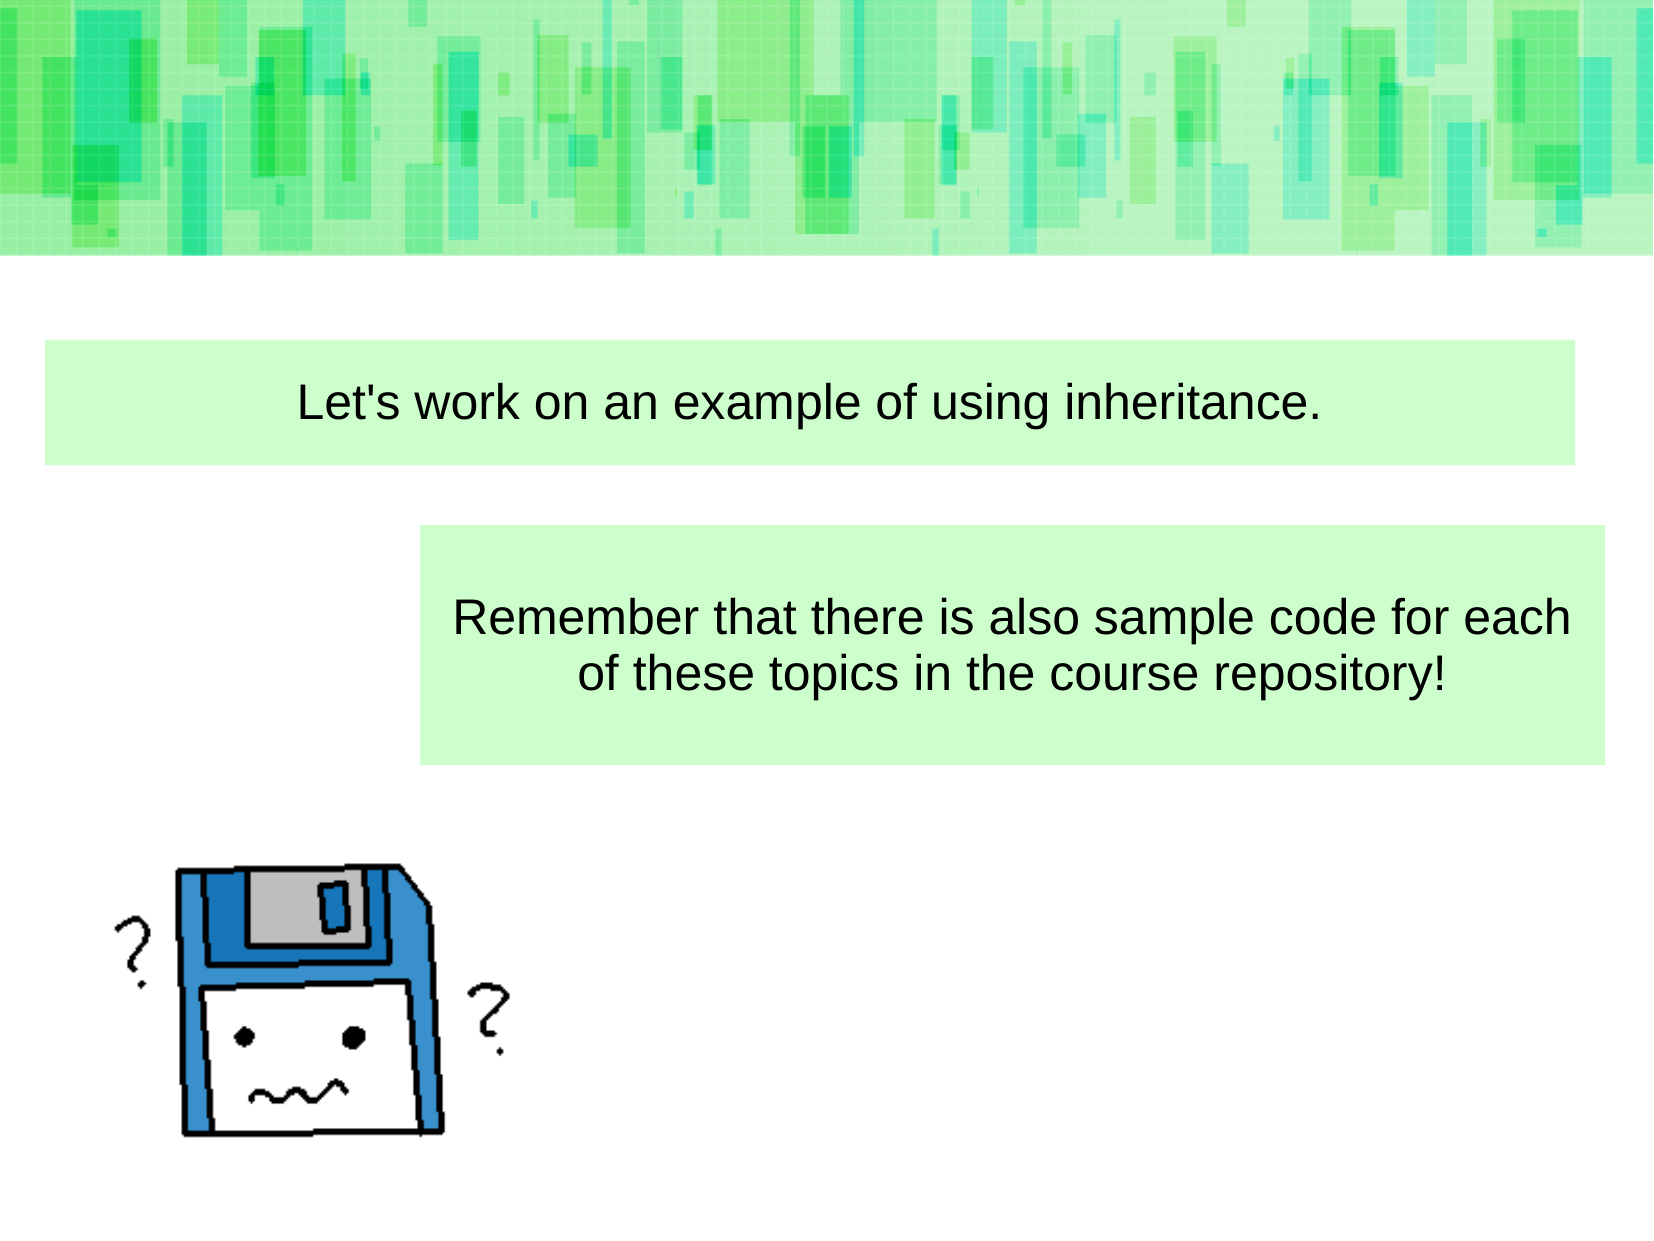

Let's work on an example of using inheritance.
Remember that there is also sample code for each of these topics in the course repository!